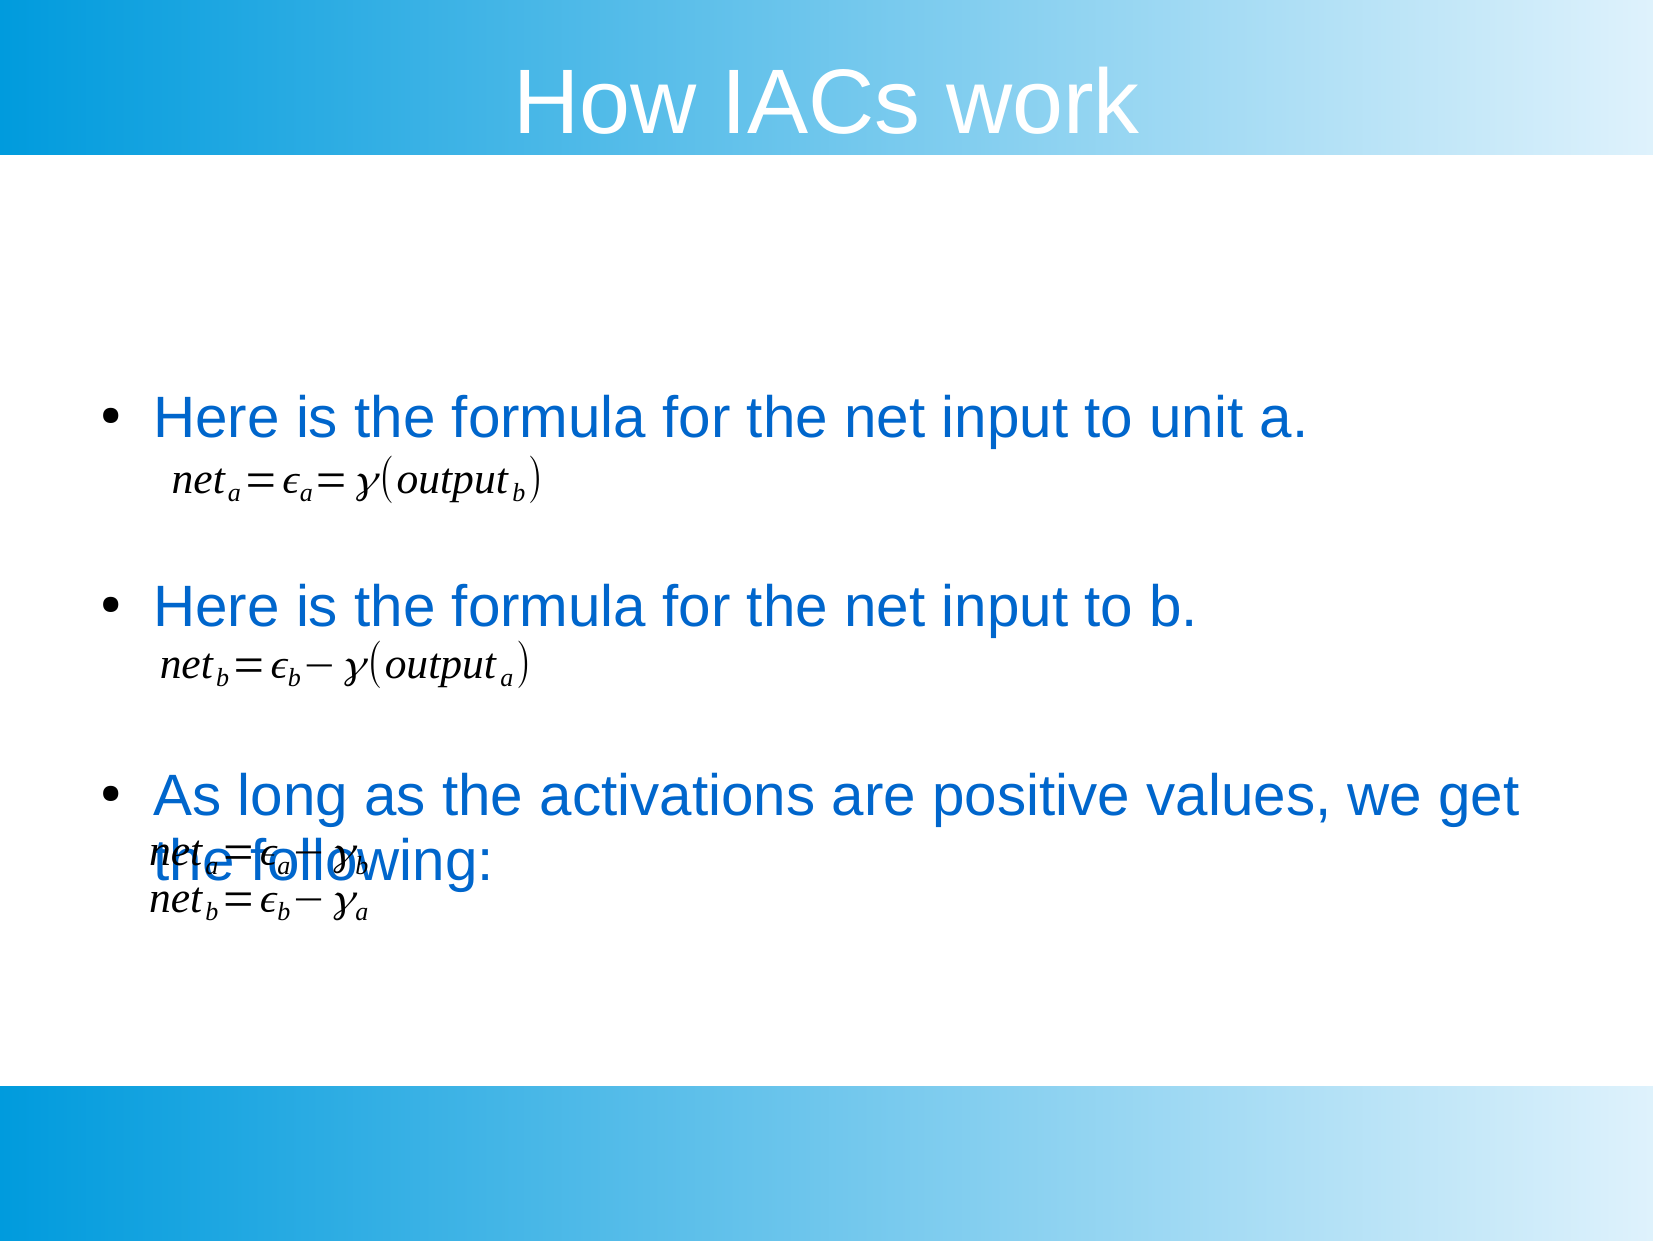

# How IACs work
Here is the formula for the net input to unit a.
Here is the formula for the net input to b.
As long as the activations are positive values, we get the following: